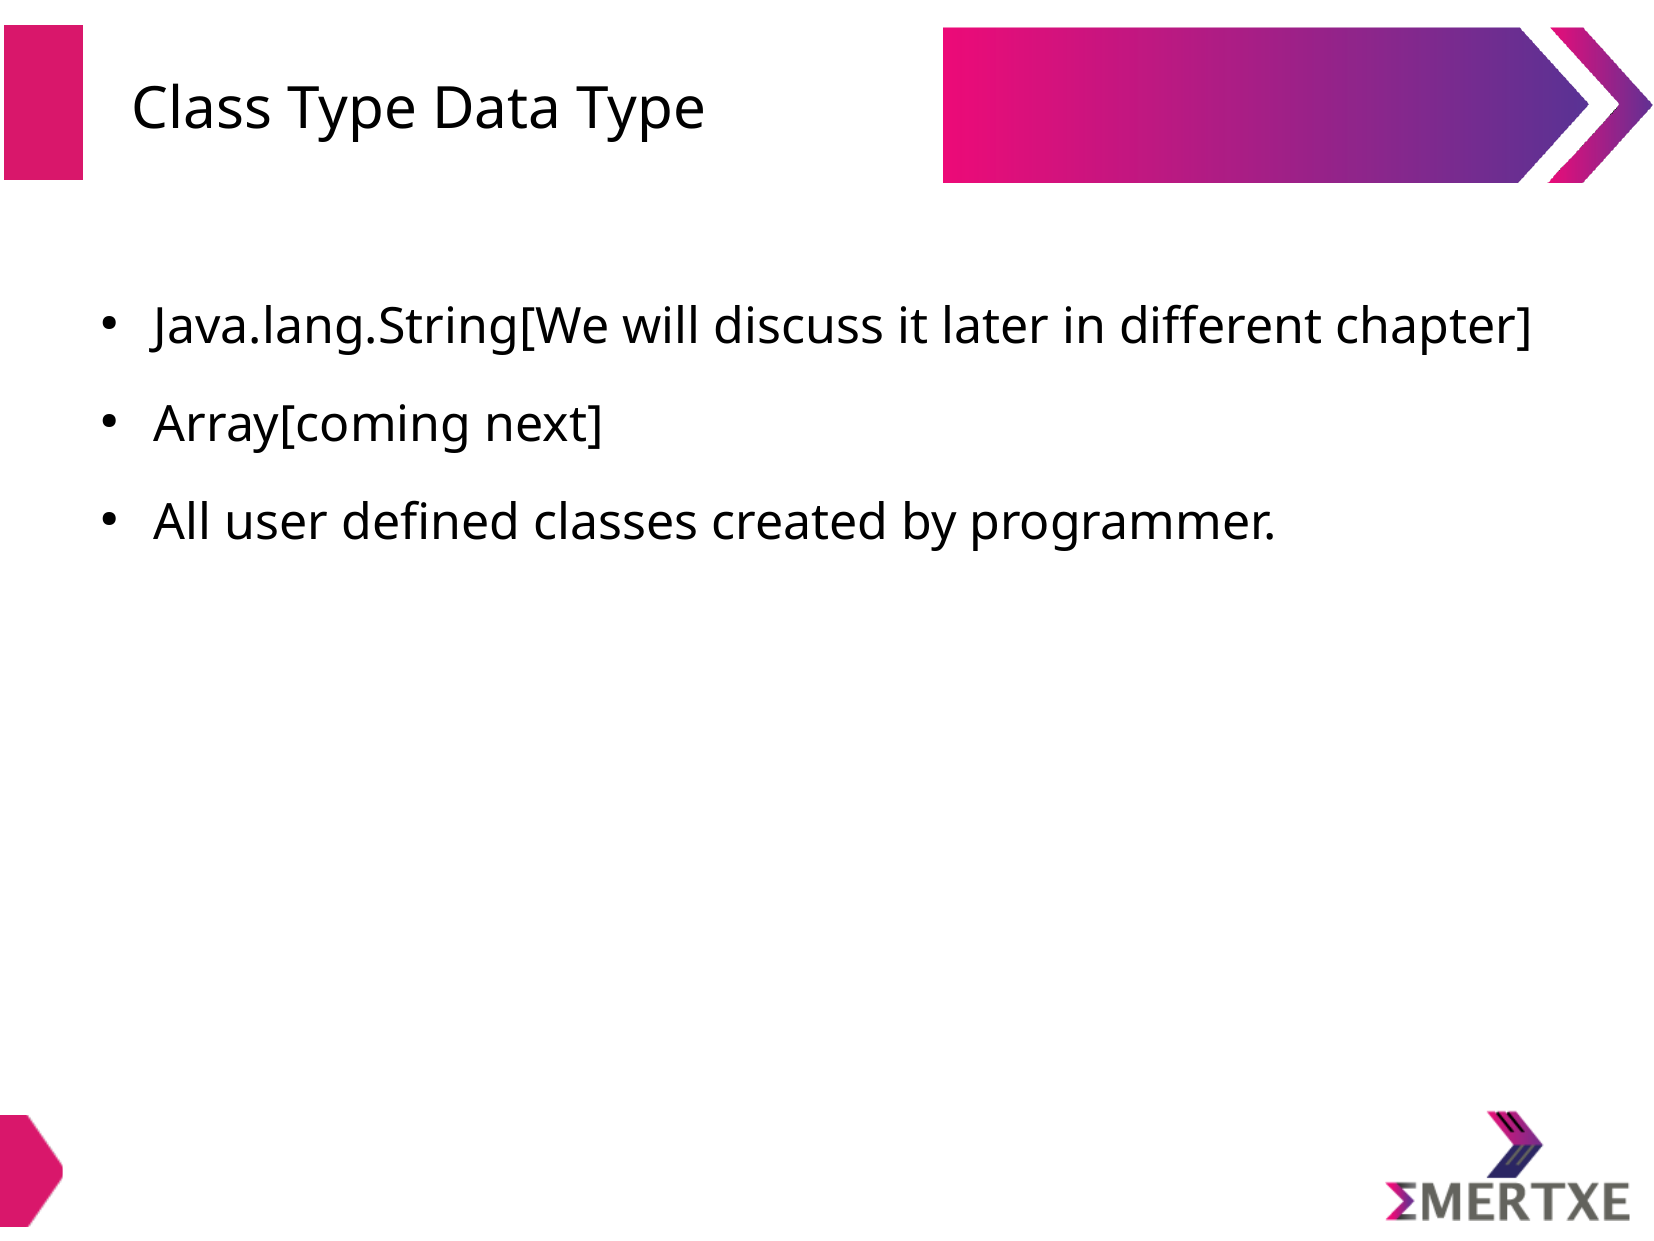

# Class Type Data Type
Java.lang.String[We will discuss it later in different chapter]
Array[coming next]
All user defined classes created by programmer.